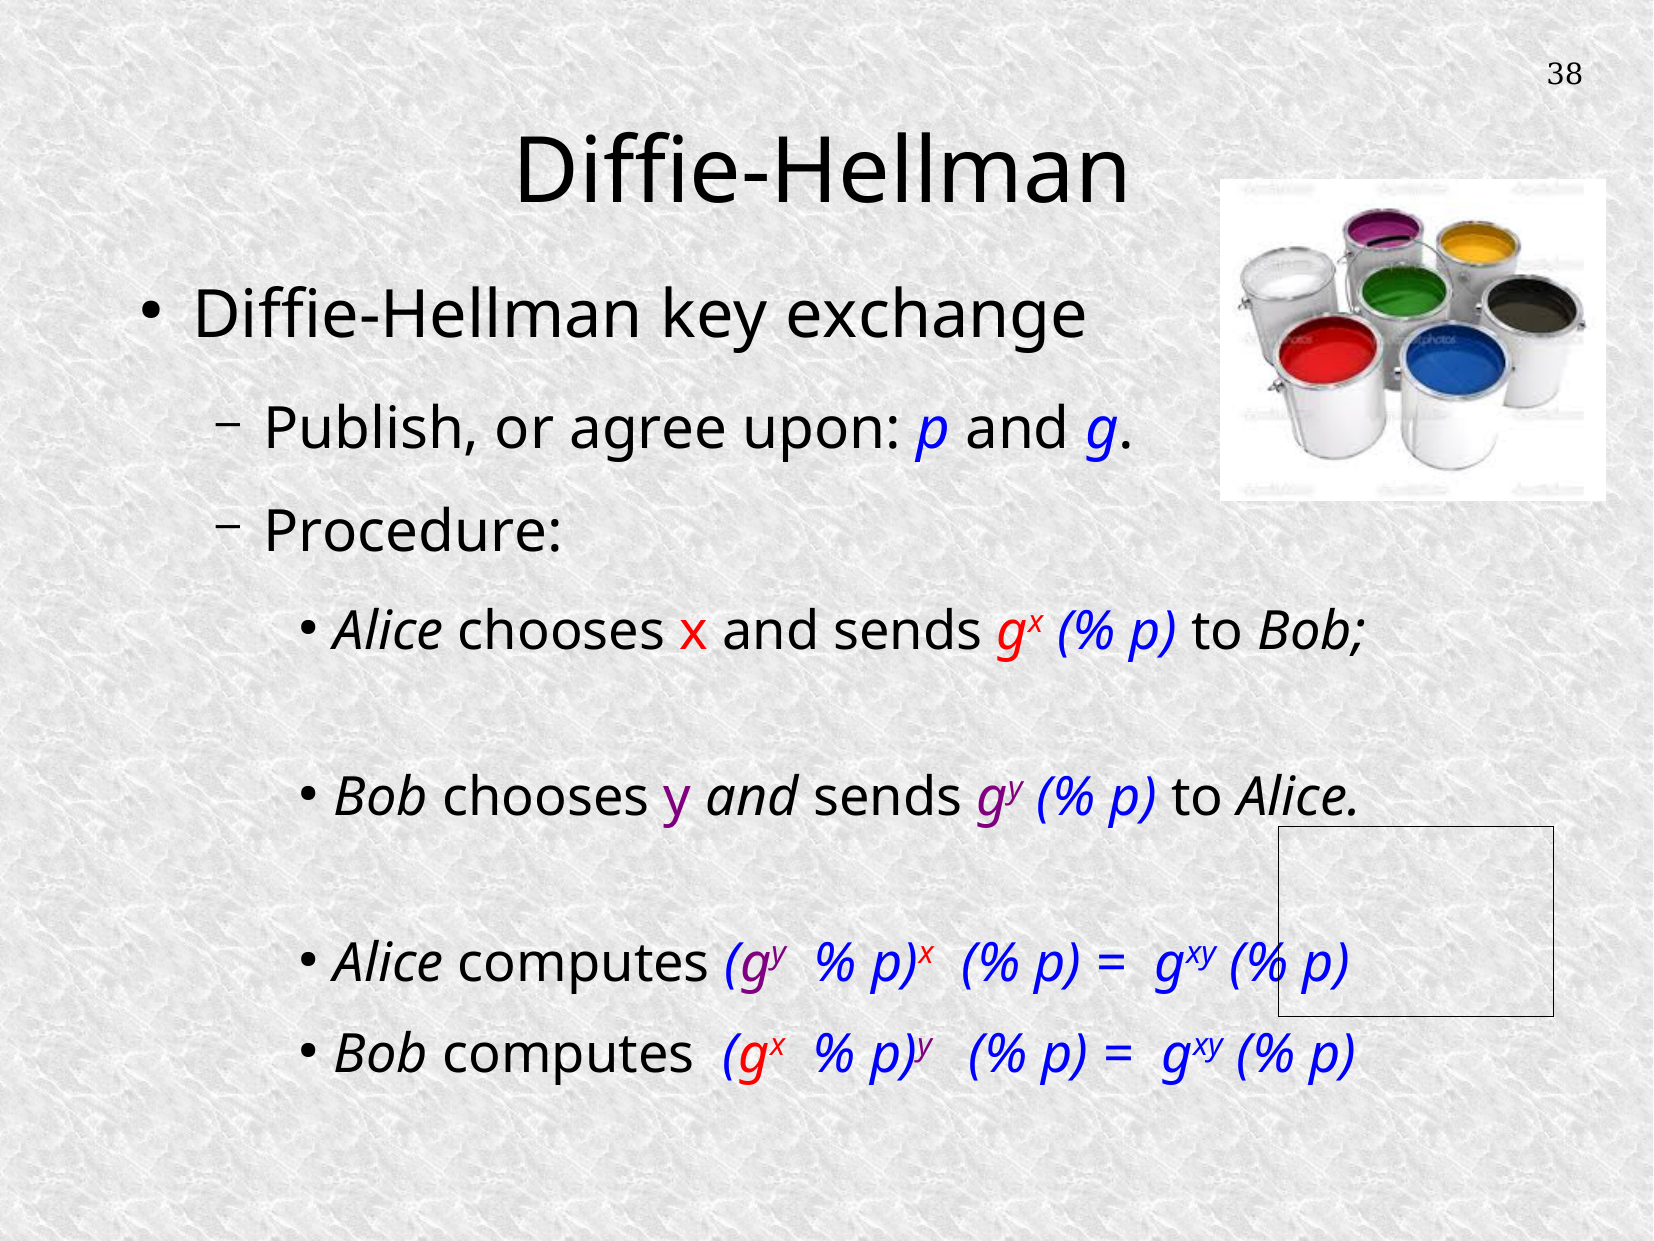

38
# Diffie-Hellman
Diffie-Hellman key exchange
Publish, or agree upon: p and g.
Procedure:
Alice chooses x and sends gx (% p) to Bob;
Bob chooses y and sends gy (% p) to Alice.
Alice computes (gy % p)x (% p) = gxy (% p)
Bob computes (gx % p)y (% p) = gxy (% p)